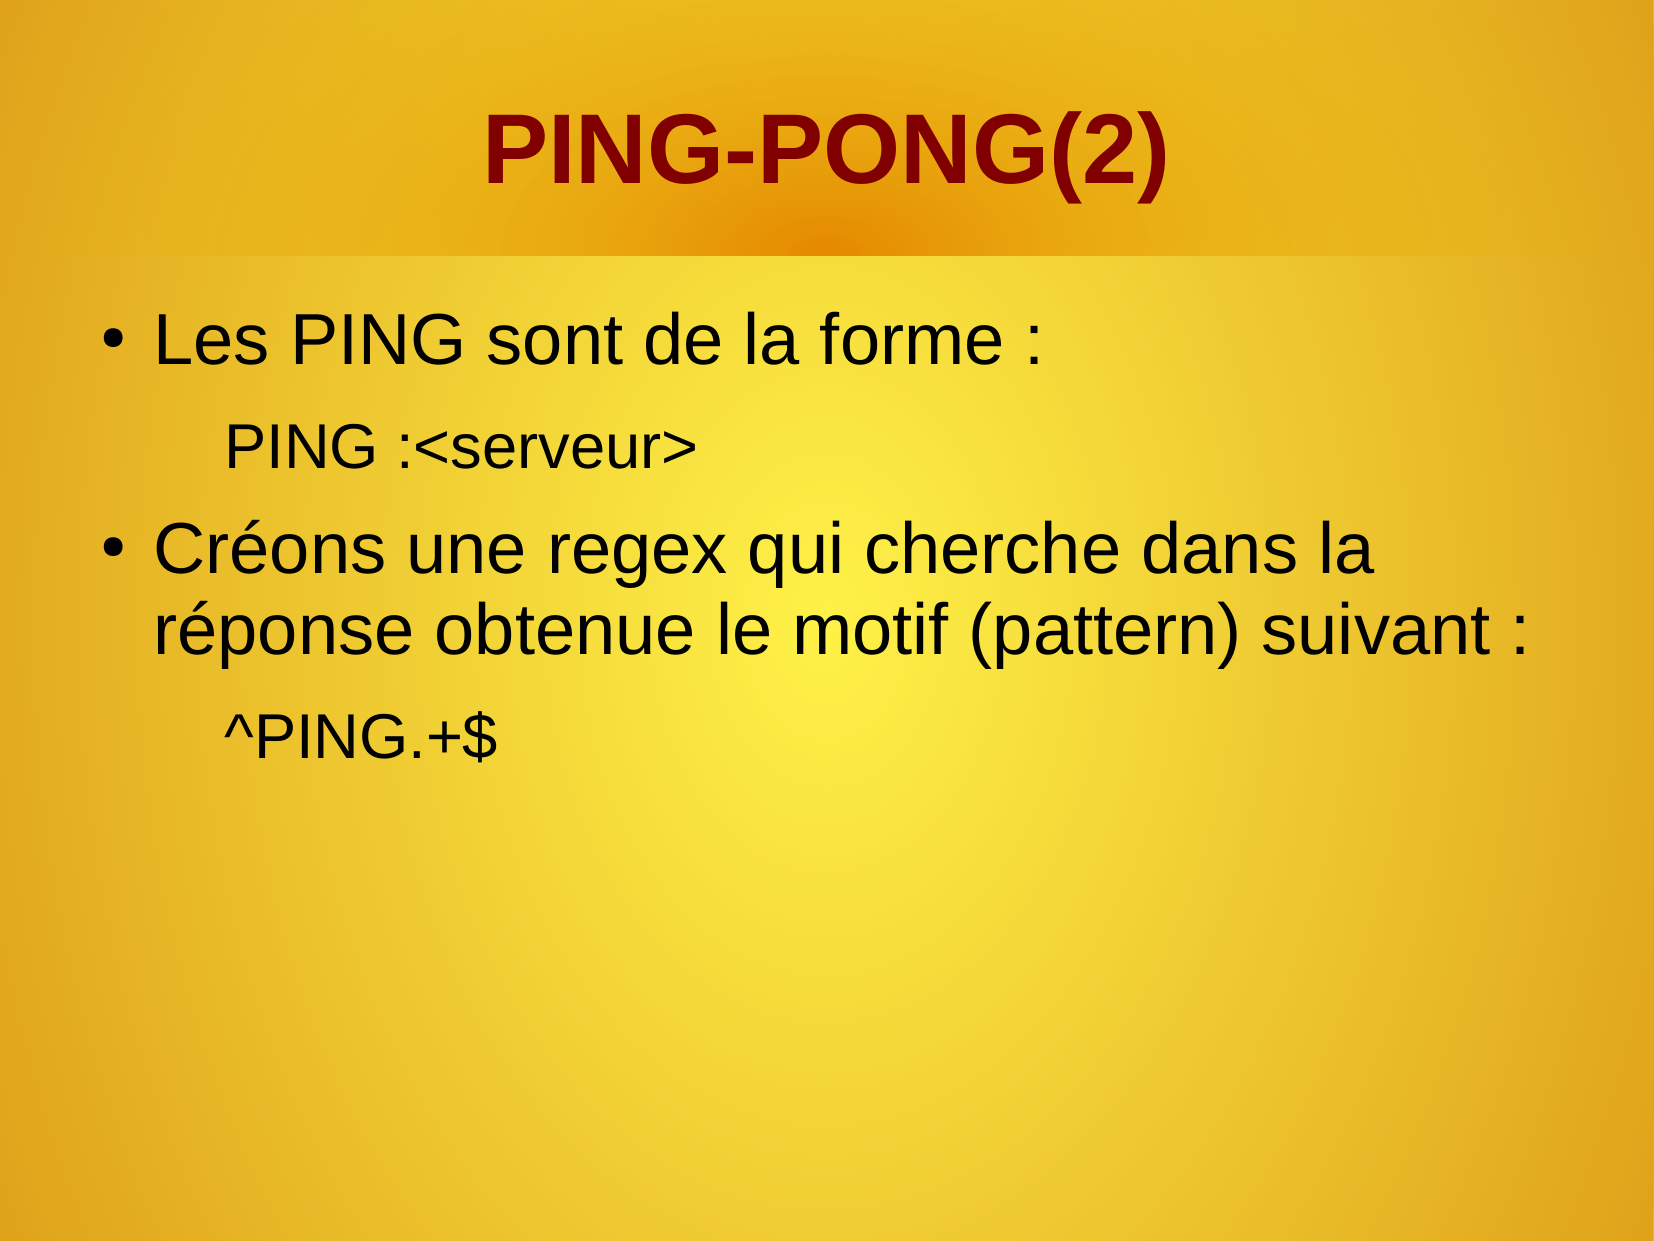

# PING-PONG(2)
Les PING sont de la forme :
PING :<serveur>
Créons une regex qui cherche dans la réponse obtenue le motif (pattern) suivant :
^PING.+$